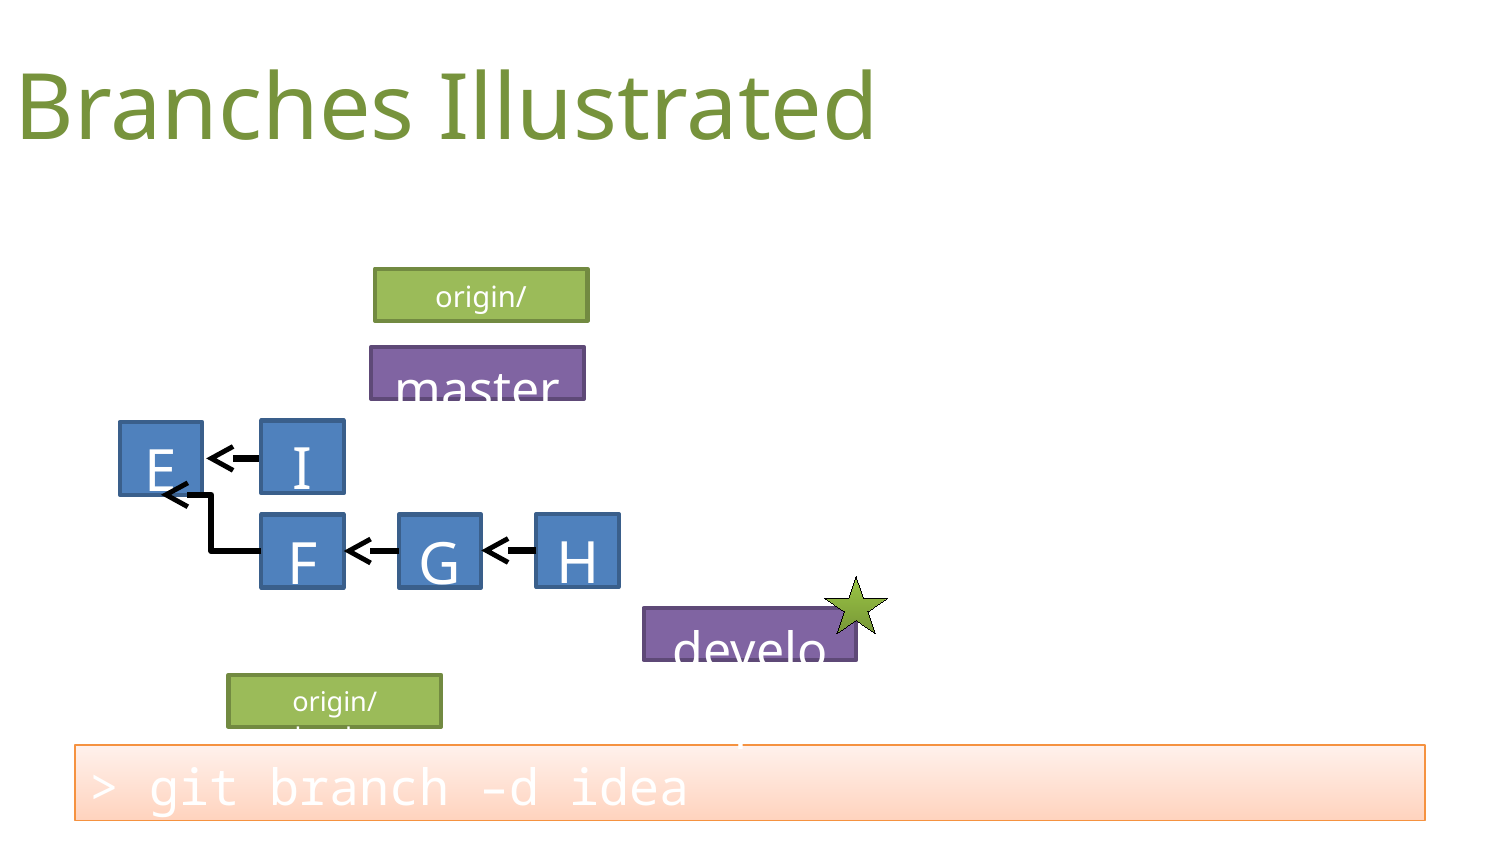

# Branches Illustrated
origin/master
master
I
E
H
F
G
develop
origin/develop
> git branch –d idea